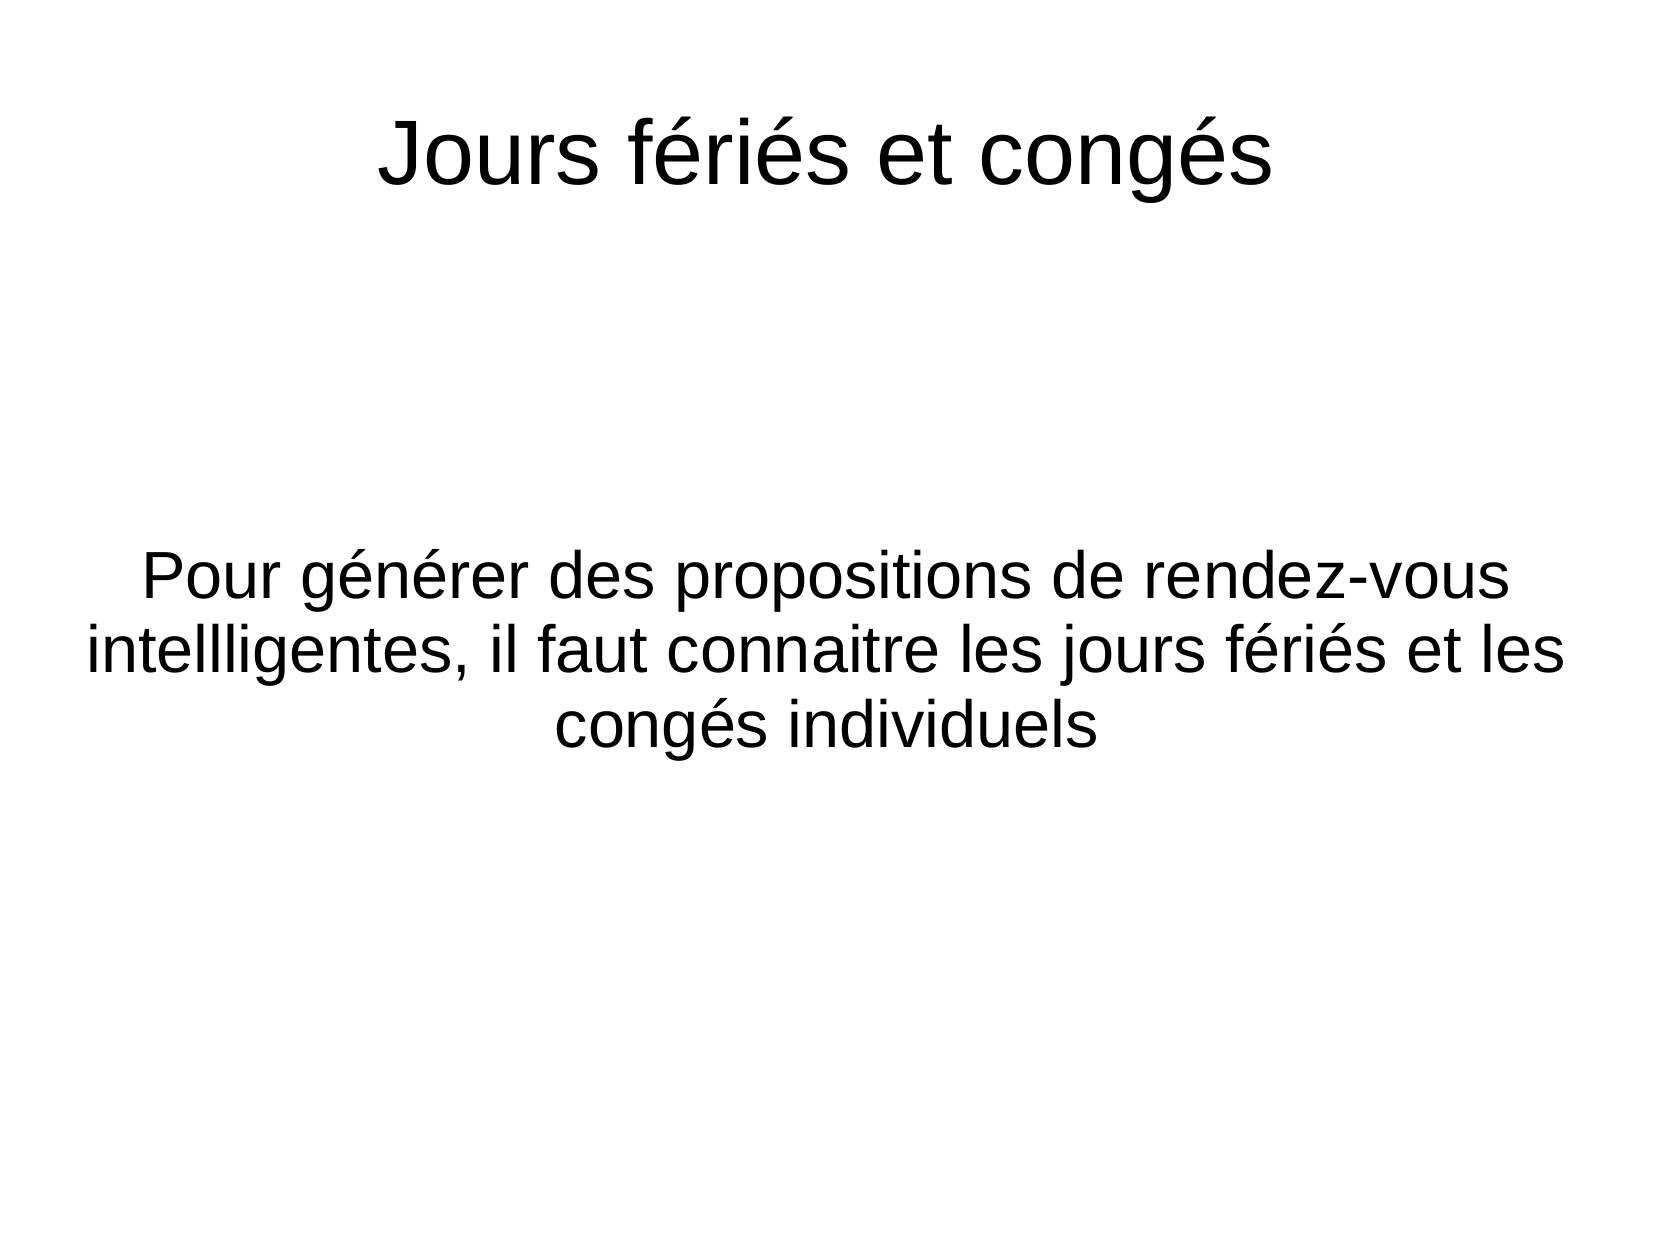

# Jours fériés et congés
Pour générer des propositions de rendez-vous intellligentes, il faut connaitre les jours fériés et les congés individuels